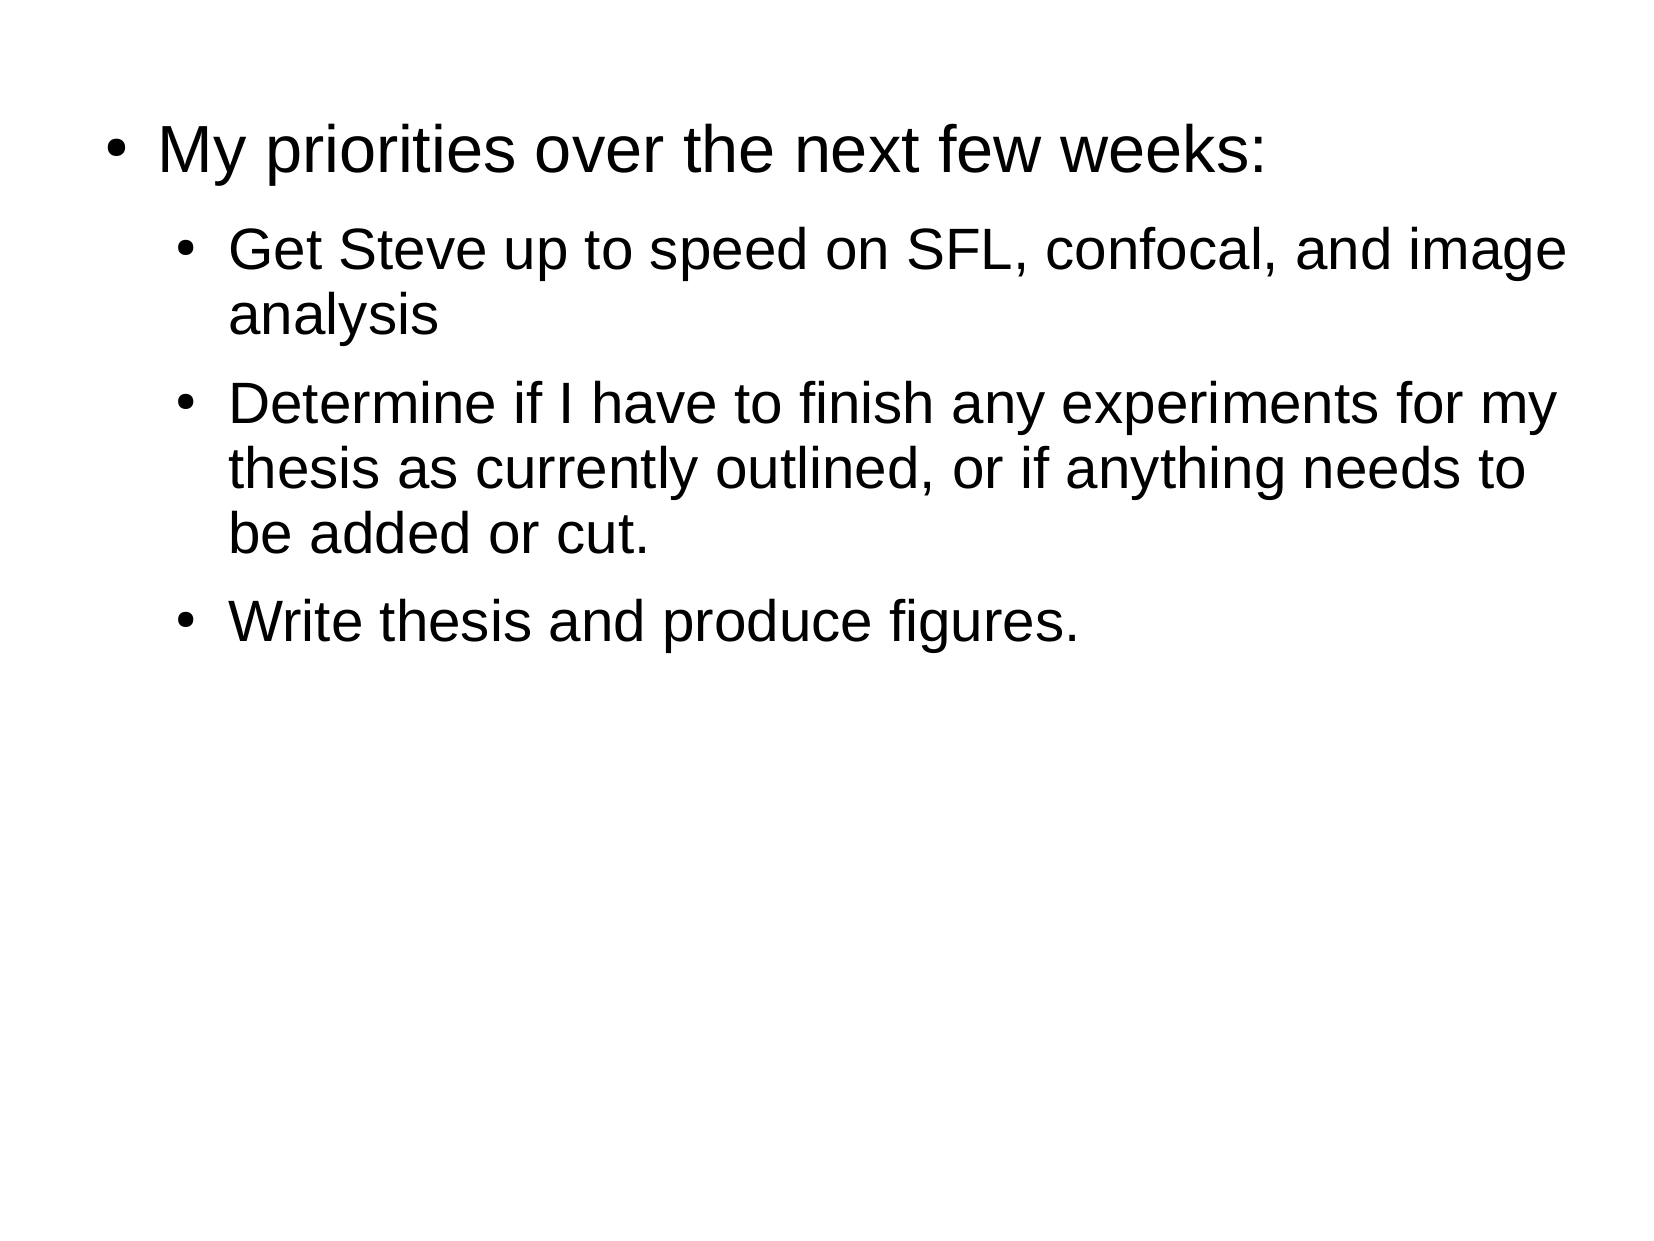

# My priorities over the next few weeks:
Get Steve up to speed on SFL, confocal, and image analysis
Determine if I have to finish any experiments for my thesis as currently outlined, or if anything needs to be added or cut.
Write thesis and produce figures.